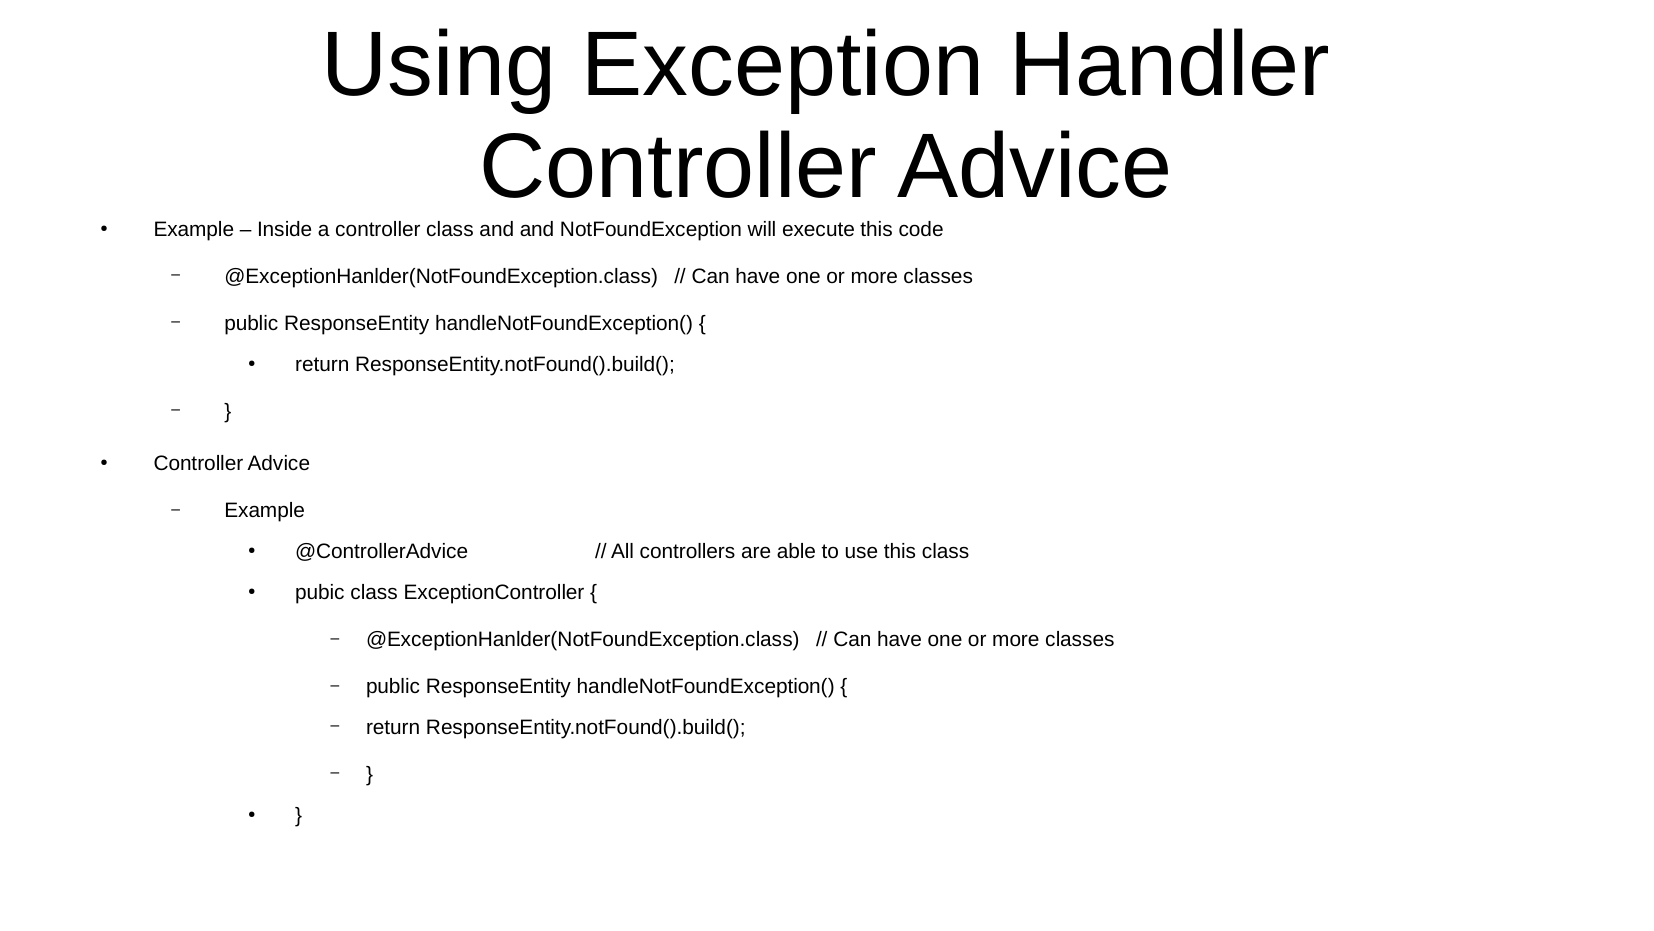

# Using Exception Handler Controller Advice
Example – Inside a controller class and and NotFoundException will execute this code
@ExceptionHanlder(NotFoundException.class)	// Can have one or more classes
public ResponseEntity handleNotFoundException() {
return ResponseEntity.notFound().build();
}
Controller Advice
Example
@ControllerAdvice		// All controllers are able to use this class
pubic class ExceptionController {
@ExceptionHanlder(NotFoundException.class)	// Can have one or more classes
public ResponseEntity handleNotFoundException() {
return ResponseEntity.notFound().build();
}
}